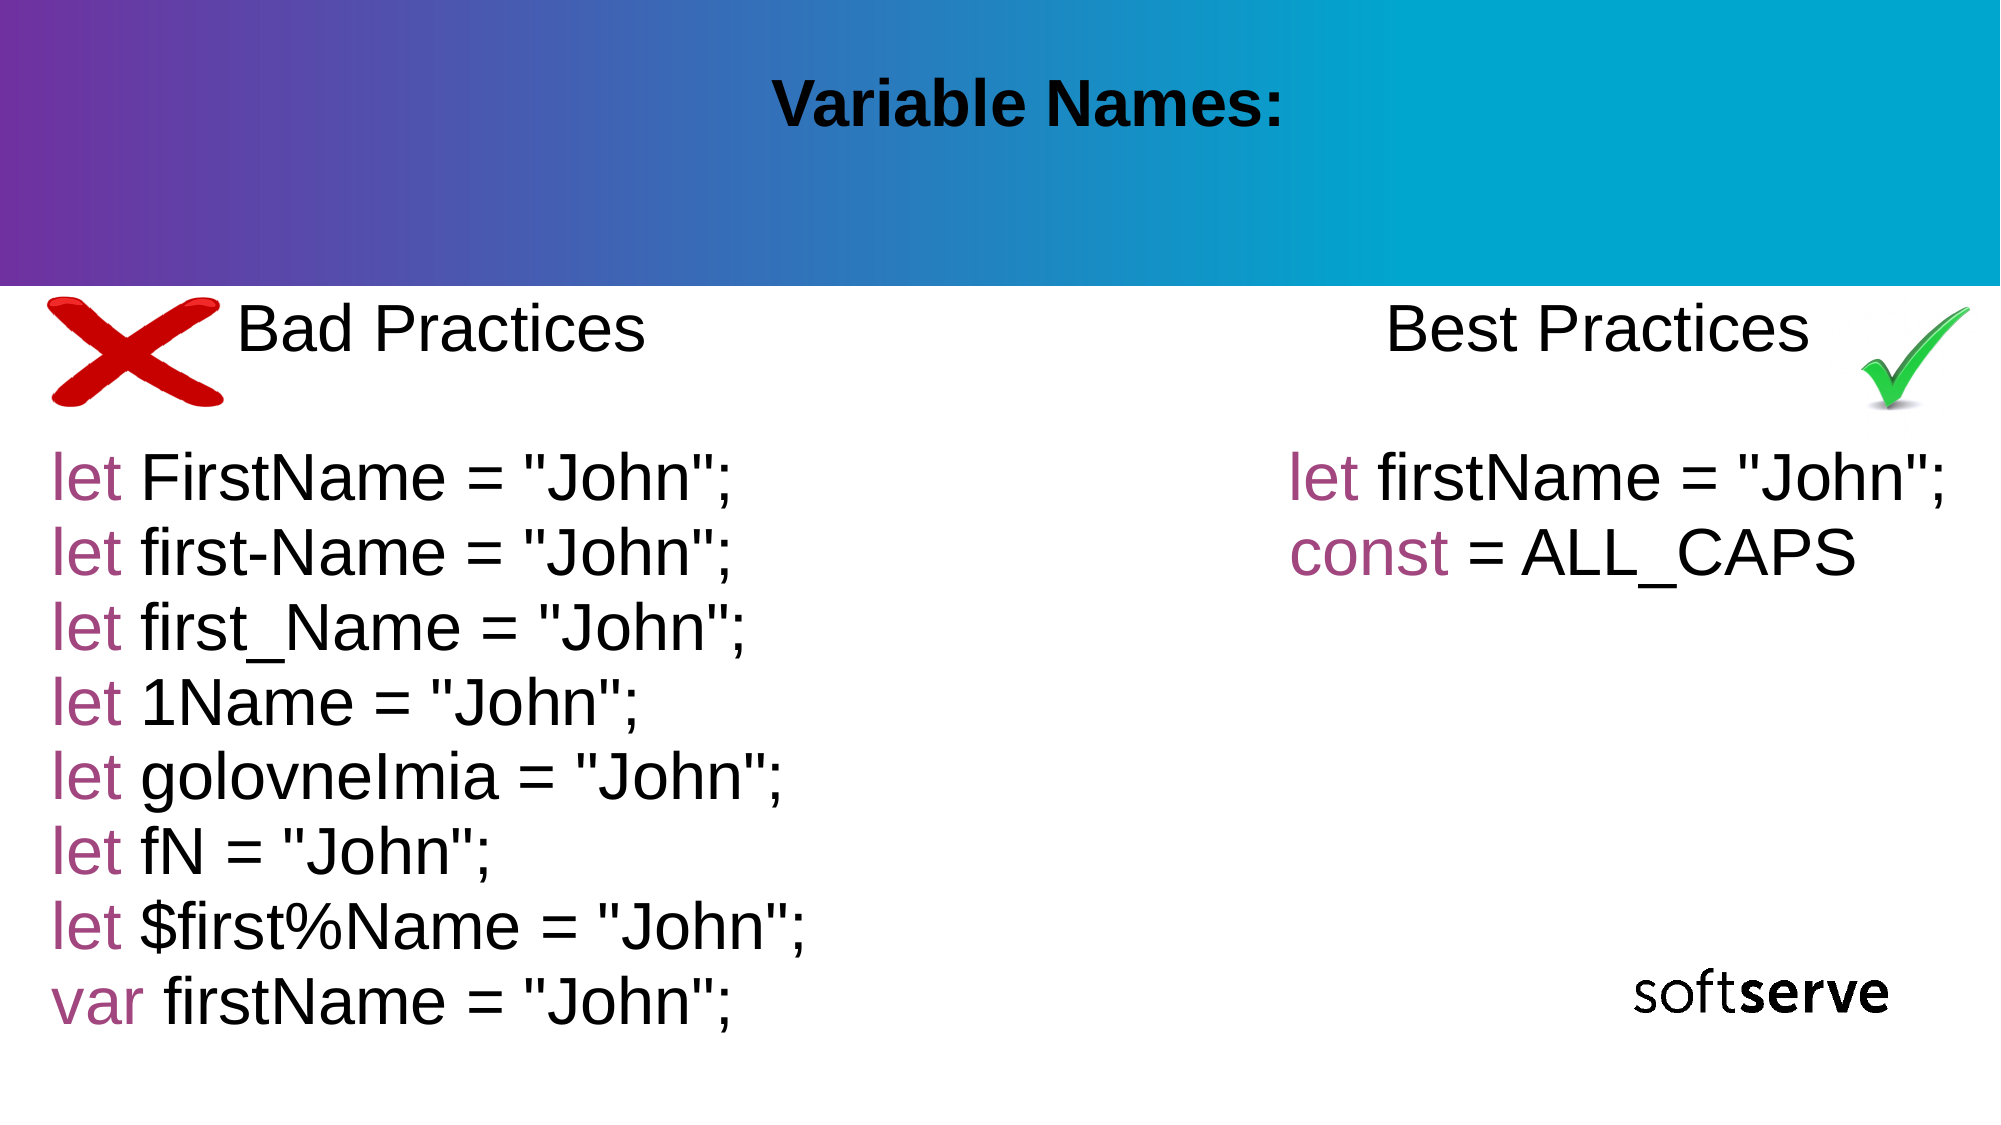

Variable Names:
			Bad Practices Best Practices
 let FirstName = "John"; 					 let firstName = "John";
 let first-Name = "John"; const = ALL_CAPS
 let first_Name = "John";
 let 1Name = "John";
 let golovneImia = "John";
 let fN = "John";
 let $first%Name = "John";
 var firstName = "John";